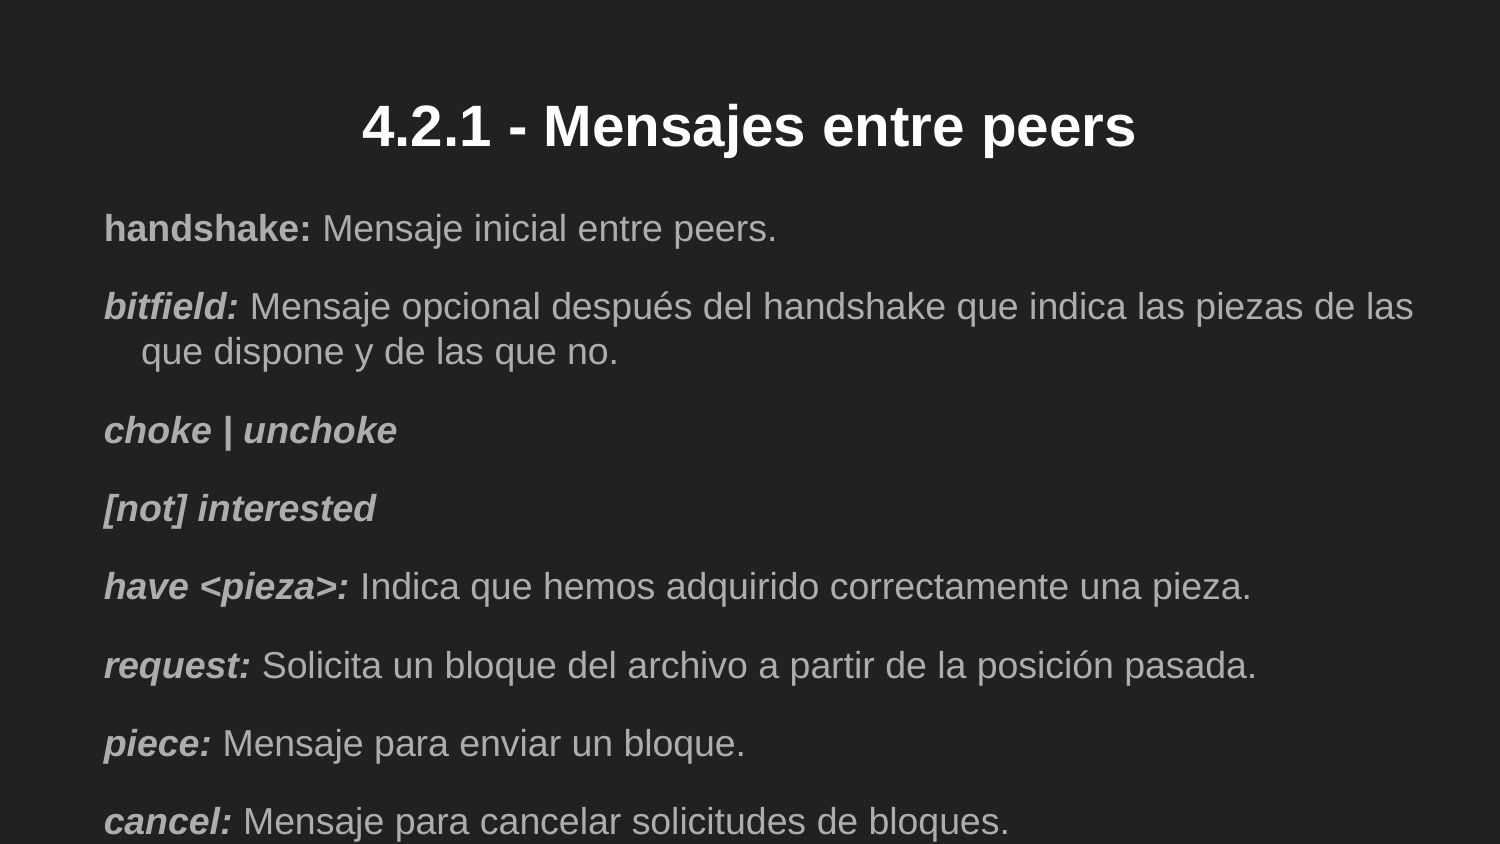

# 4.2.1 - Mensajes entre peers
handshake: Mensaje inicial entre peers.
bitfield: Mensaje opcional después del handshake que indica las piezas de las que dispone y de las que no.
choke | unchoke
[not] interested
have <pieza>: Indica que hemos adquirido correctamente una pieza.
request: Solicita un bloque del archivo a partir de la posición pasada.
piece: Mensaje para enviar un bloque.
cancel: Mensaje para cancelar solicitudes de bloques.